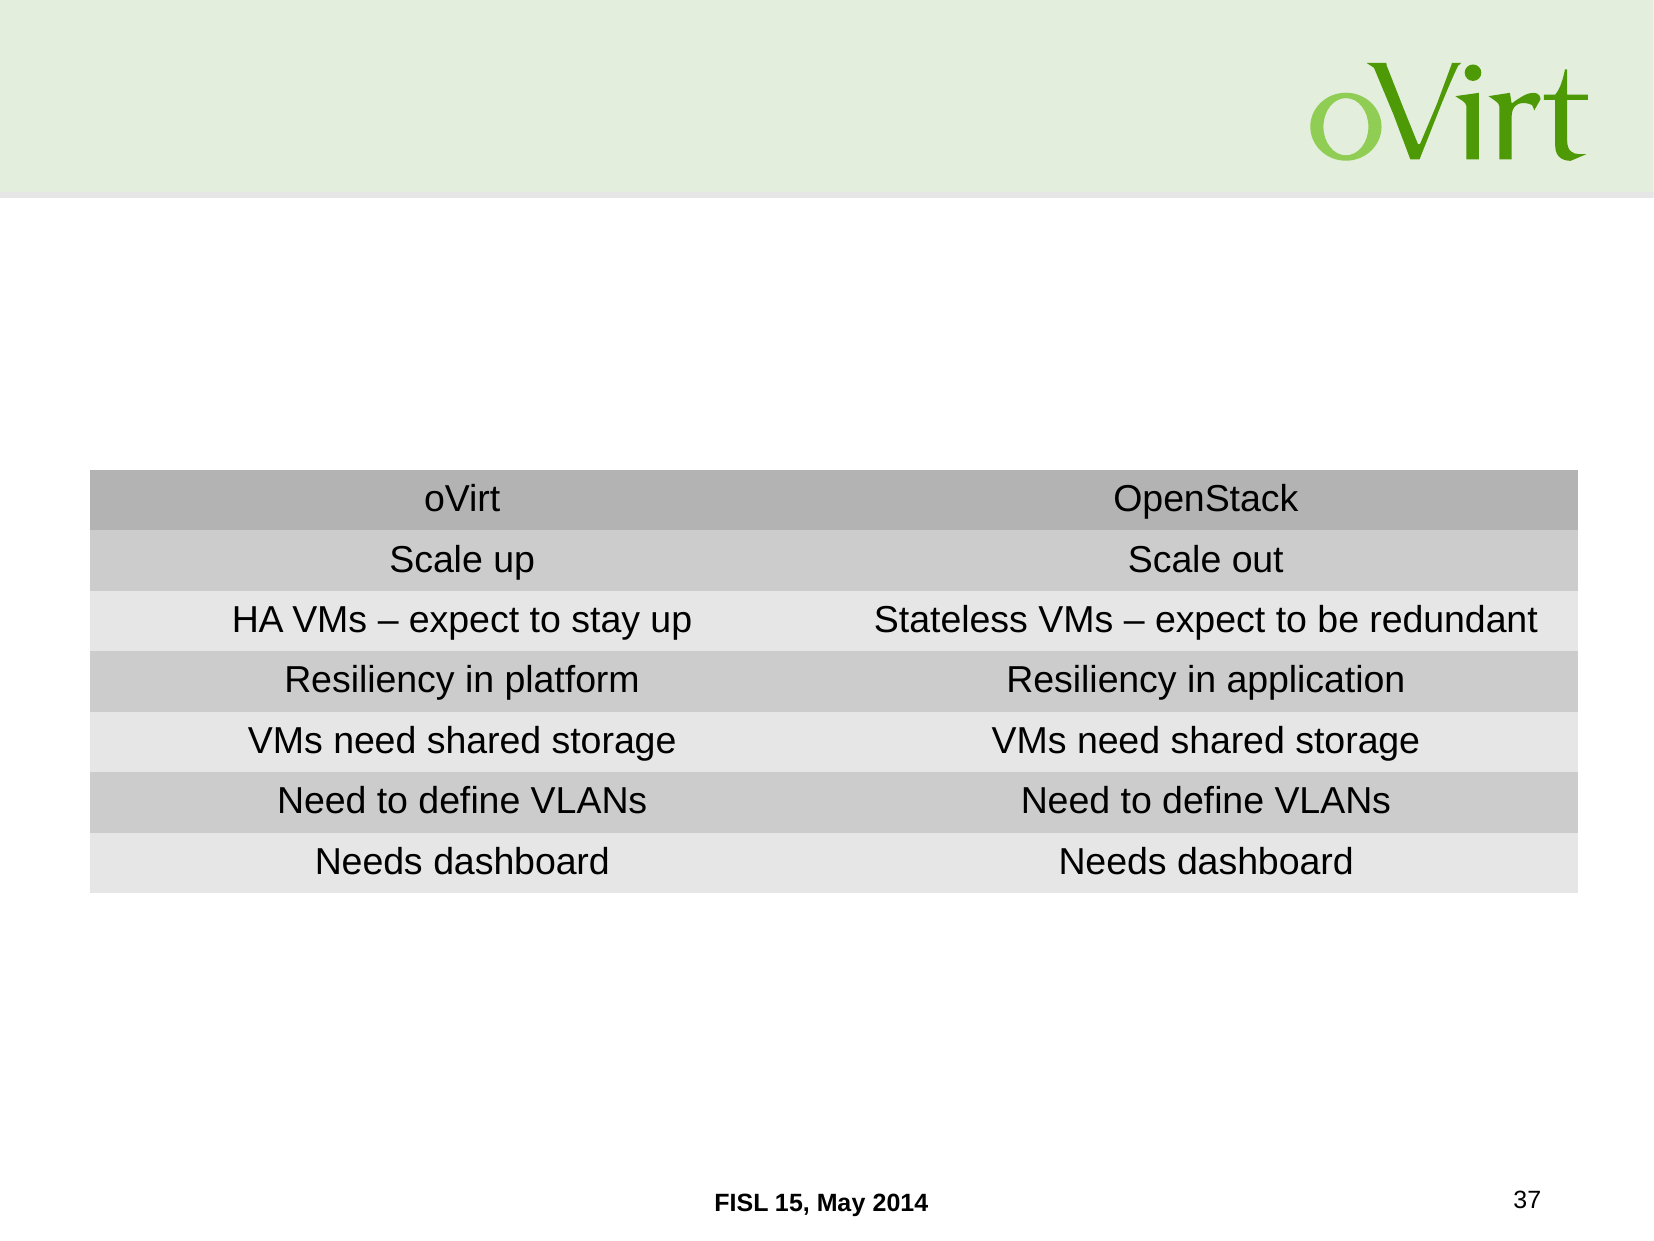

| oVirt | OpenStack |
| --- | --- |
| Scale up | Scale out |
| HA VMs – expect to stay up | Stateless VMs – expect to be redundant |
| Resiliency in platform | Resiliency in application |
| VMs need shared storage | VMs need shared storage |
| Need to define VLANs | Need to define VLANs |
| Needs dashboard | Needs dashboard |